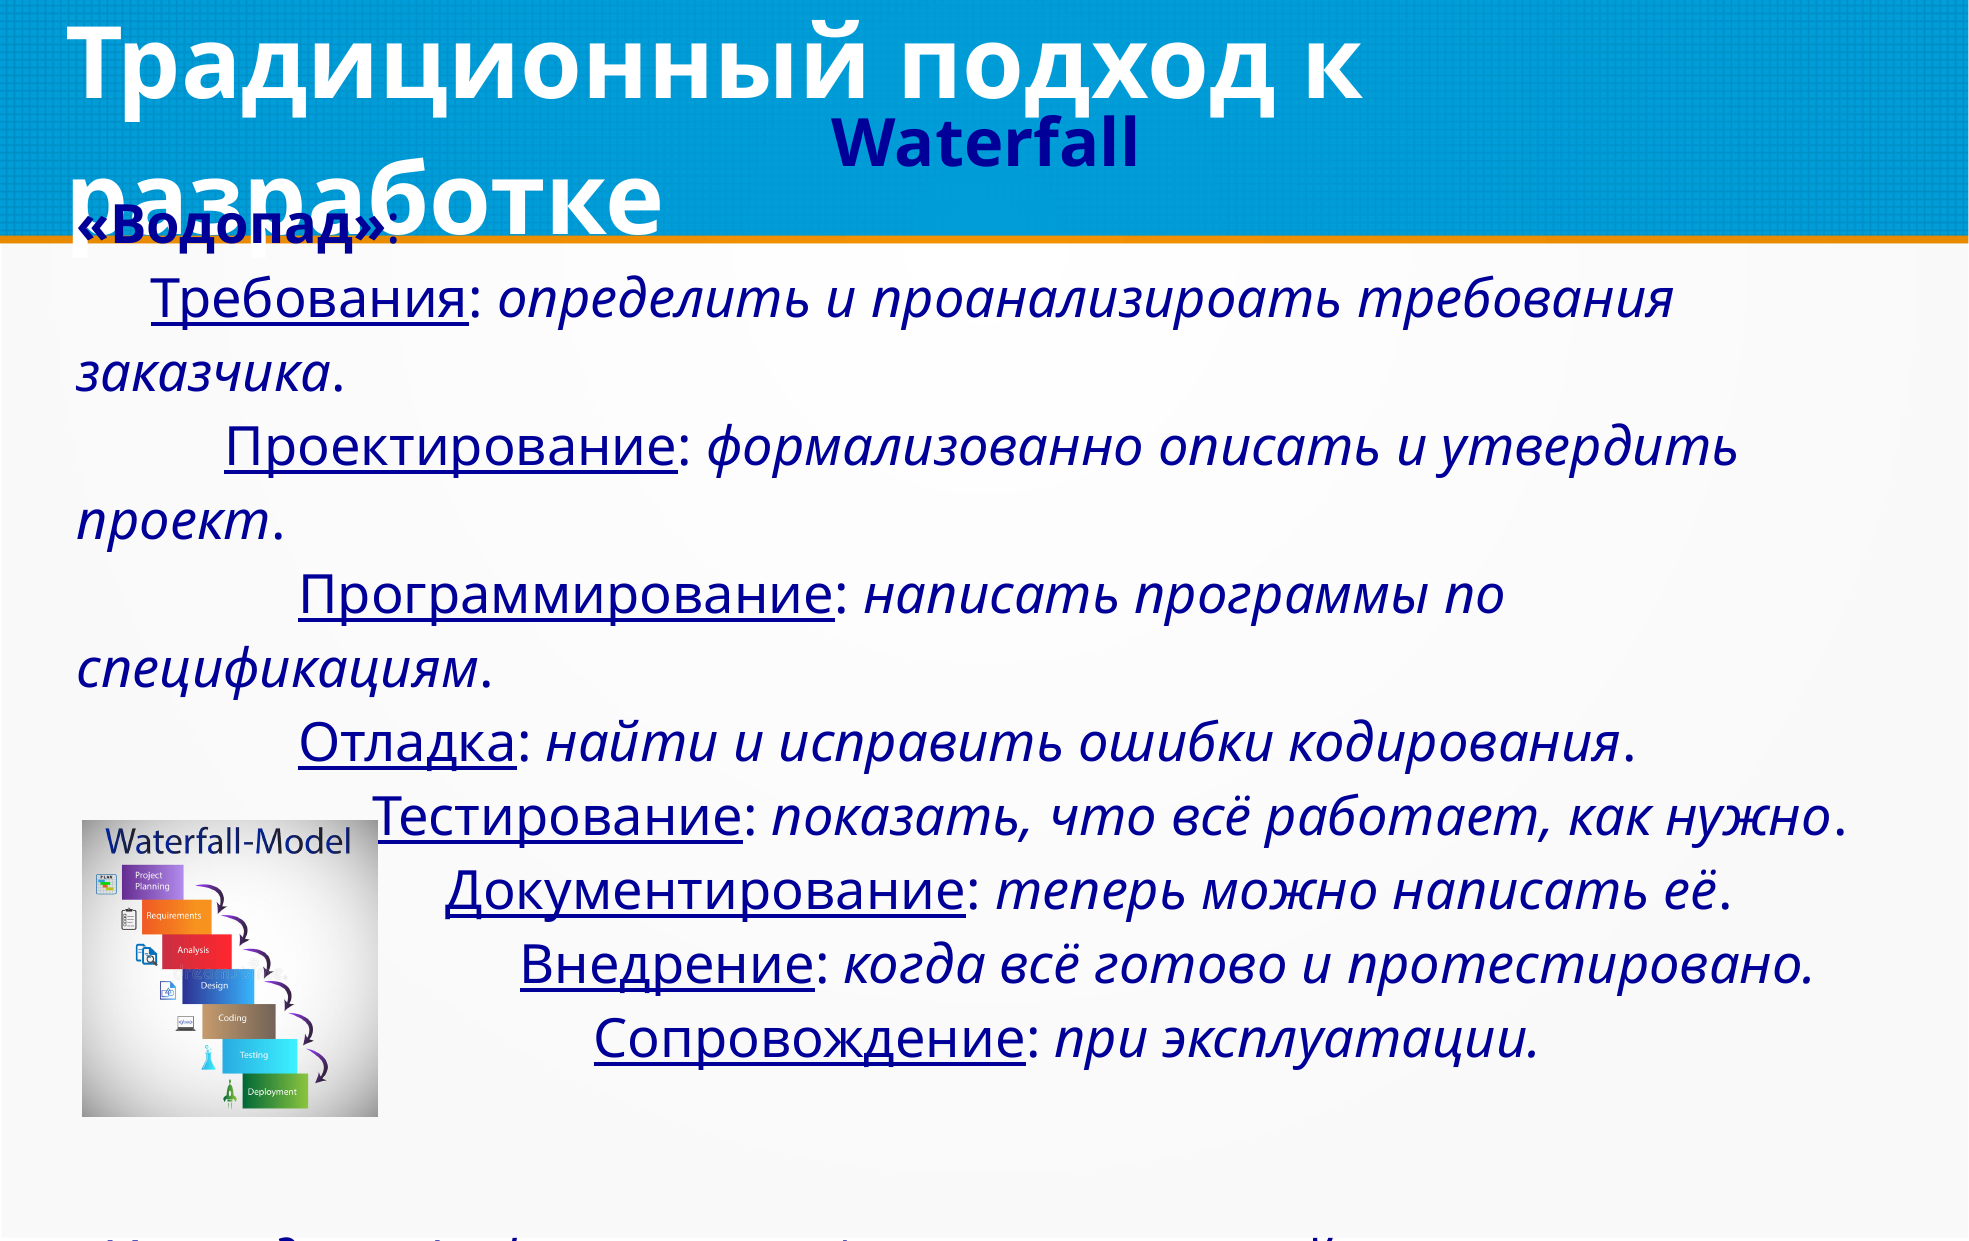

Традиционный подход к разработке
Waterfall
«Водопад»:
	Требования: определить и проанализироать требования заказчика.
		Проектирование: формализованно описать и утвердить проект.
			Программирование: написать программы по спецификациям.
			Отладка: найти и исправить ошибки кодирования.
				Тестирование: показать, что всё работает, как нужно.
					Документирование: теперь можно написать её.
						Внедрение: когда всё готово и протестировано.
							Сопровождение: при эксплуатации.
«Утвердить (зафиксировать) проект – и спокойно программировать...»